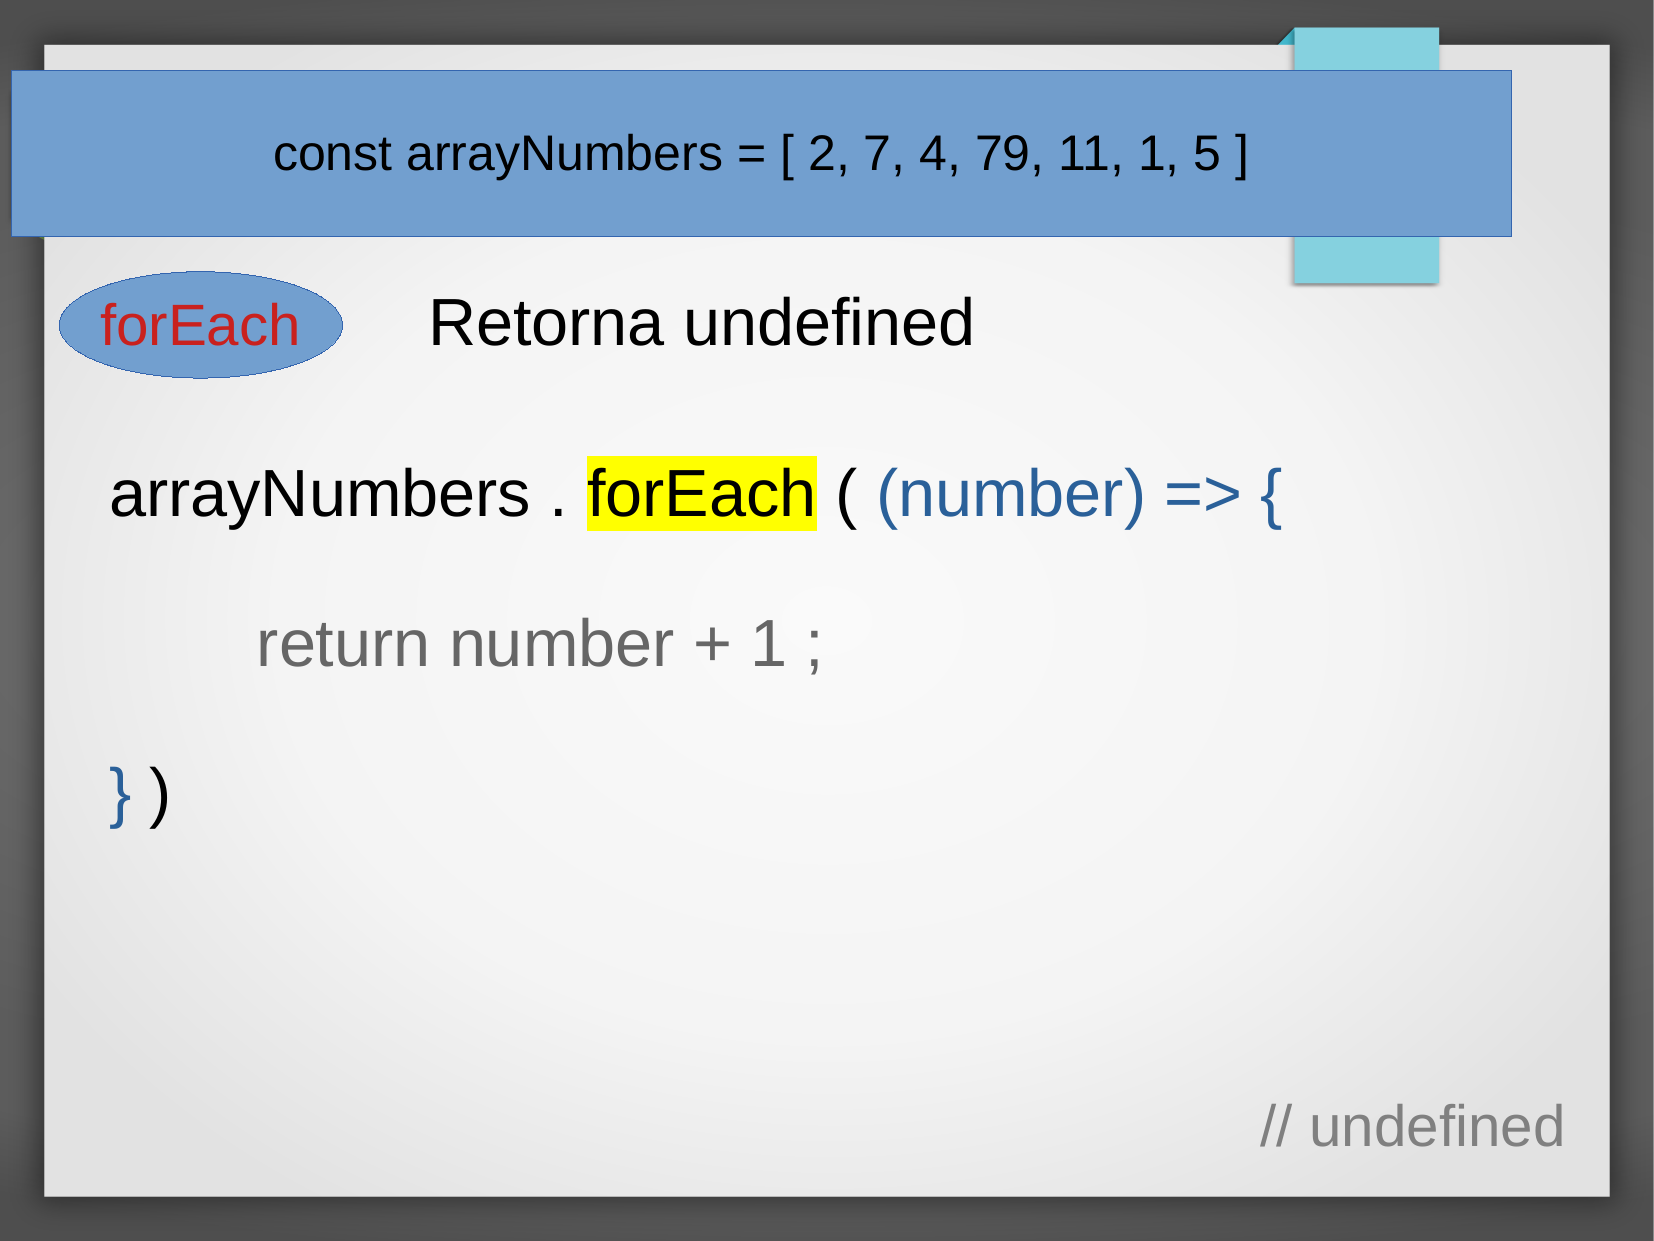

const arrayNumbers = [ 2, 7, 4, 79, 11, 1, 5 ]
forEach
Retorna undefined
arrayNumbers . forEach ( (number) => {
		return number + 1 ;
} )
// undefined